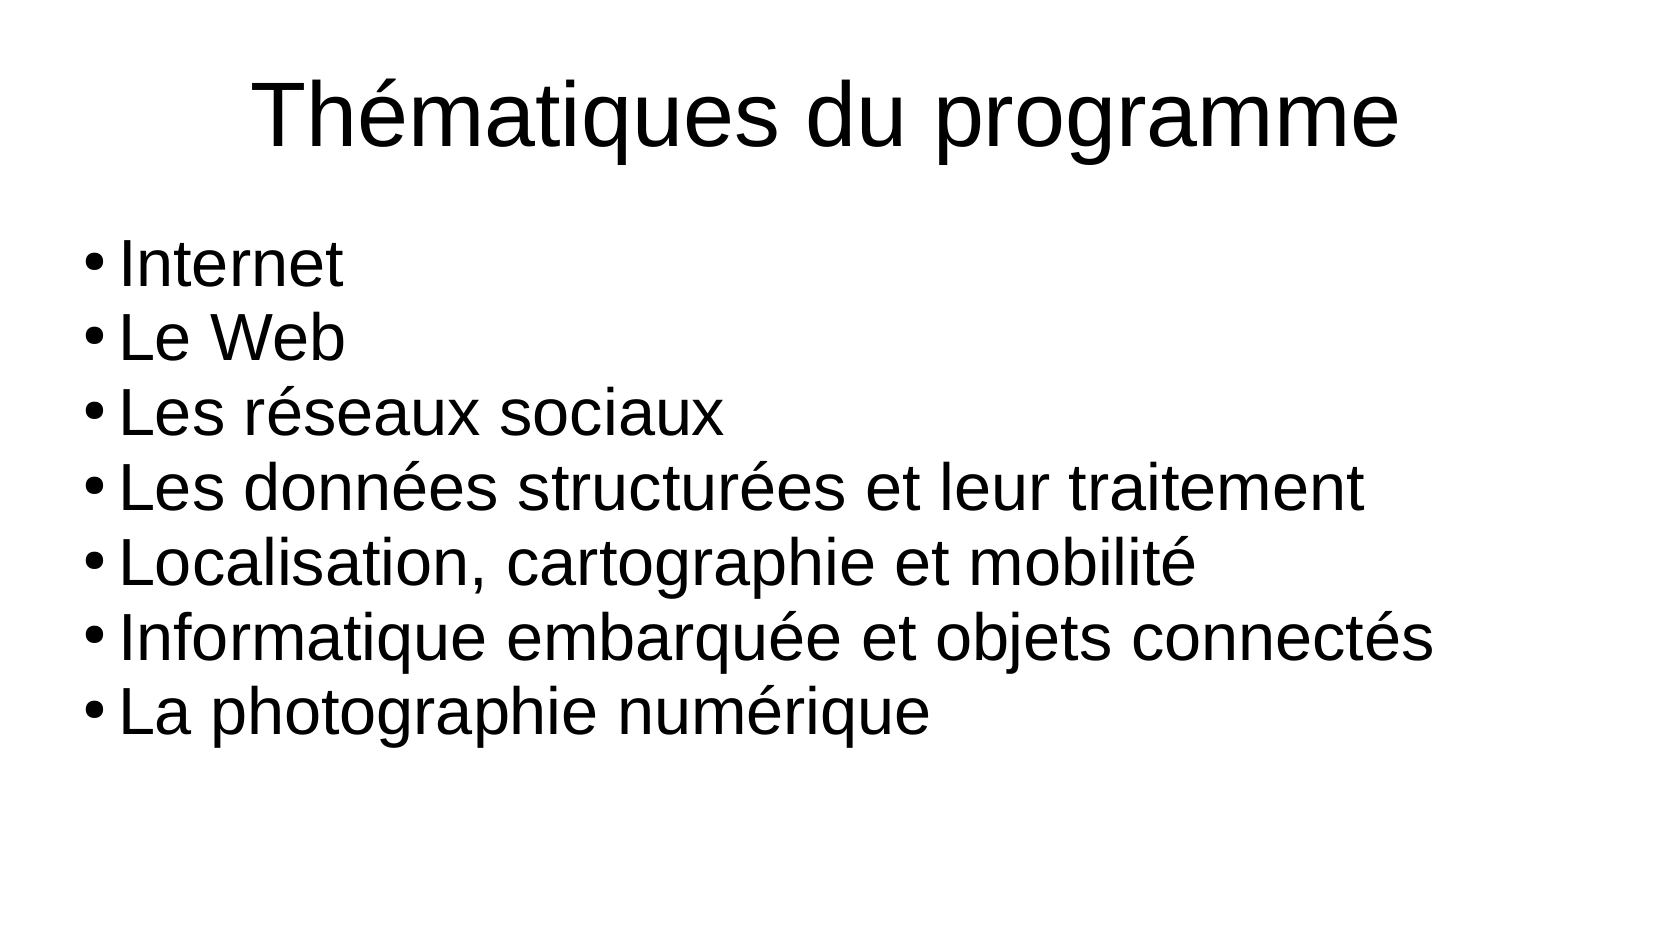

# Thématiques du programme
Internet
Le Web
Les réseaux sociaux
Les données structurées et leur traitement
Localisation, cartographie et mobilité
Informatique embarquée et objets connectés
La photographie numérique